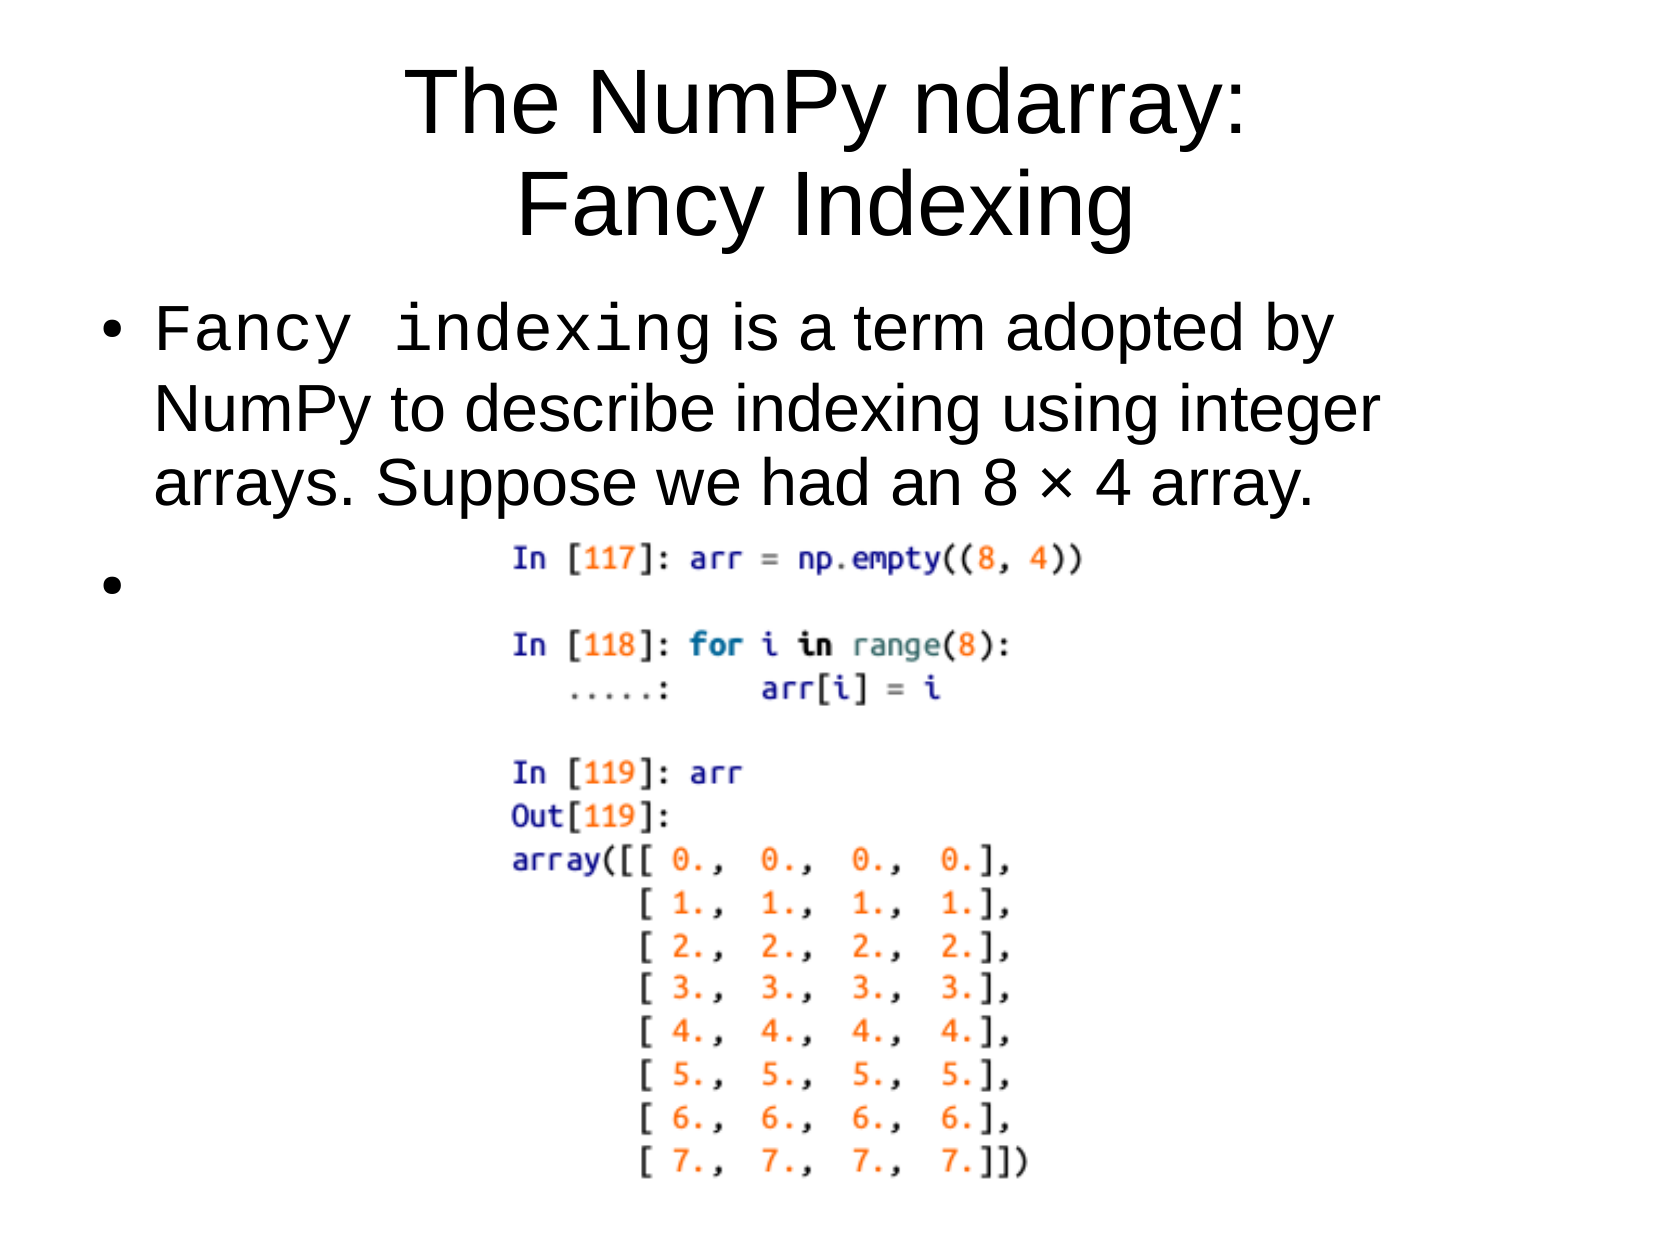

# The NumPy ndarray: Fancy Indexing
Fancy indexing is a term adopted by NumPy to describe indexing using integer arrays. Suppose we had an 8 × 4 array.